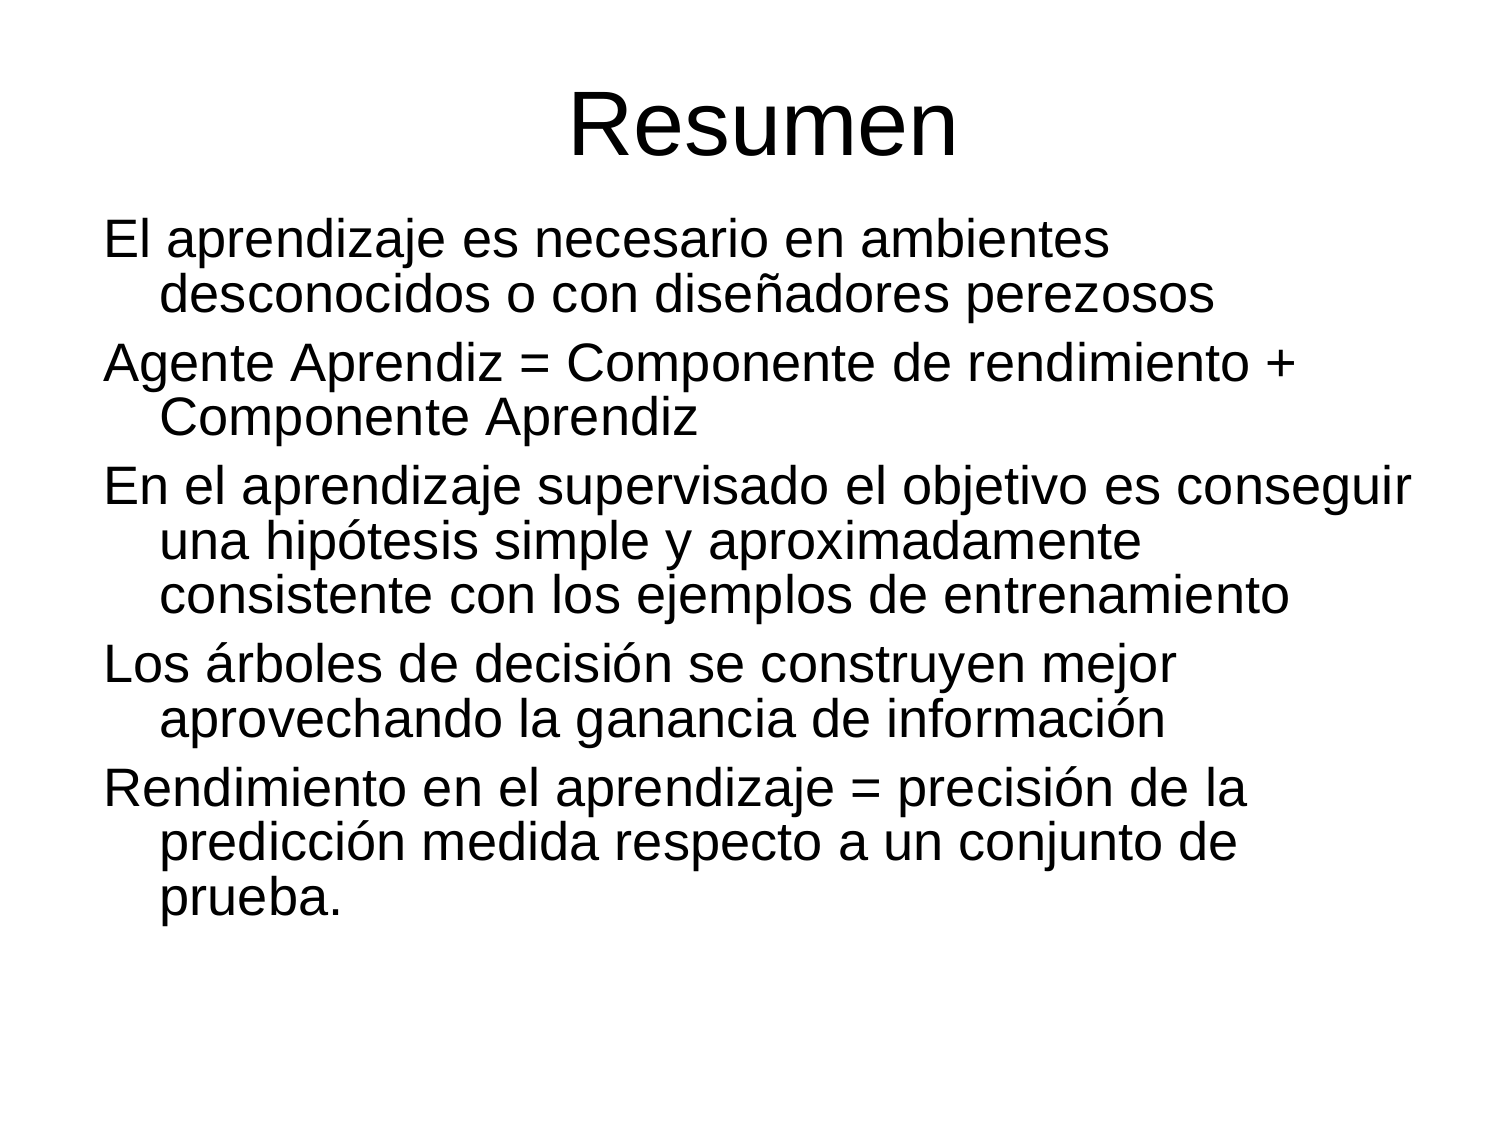

# Resumen
El aprendizaje es necesario en ambientes desconocidos o con diseñadores perezosos
Agente Aprendiz = Componente de rendimiento + Componente Aprendiz
En el aprendizaje supervisado el objetivo es conseguir una hipótesis simple y aproximadamente consistente con los ejemplos de entrenamiento
Los árboles de decisión se construyen mejor aprovechando la ganancia de información
Rendimiento en el aprendizaje = precisión de la predicción medida respecto a un conjunto de prueba.